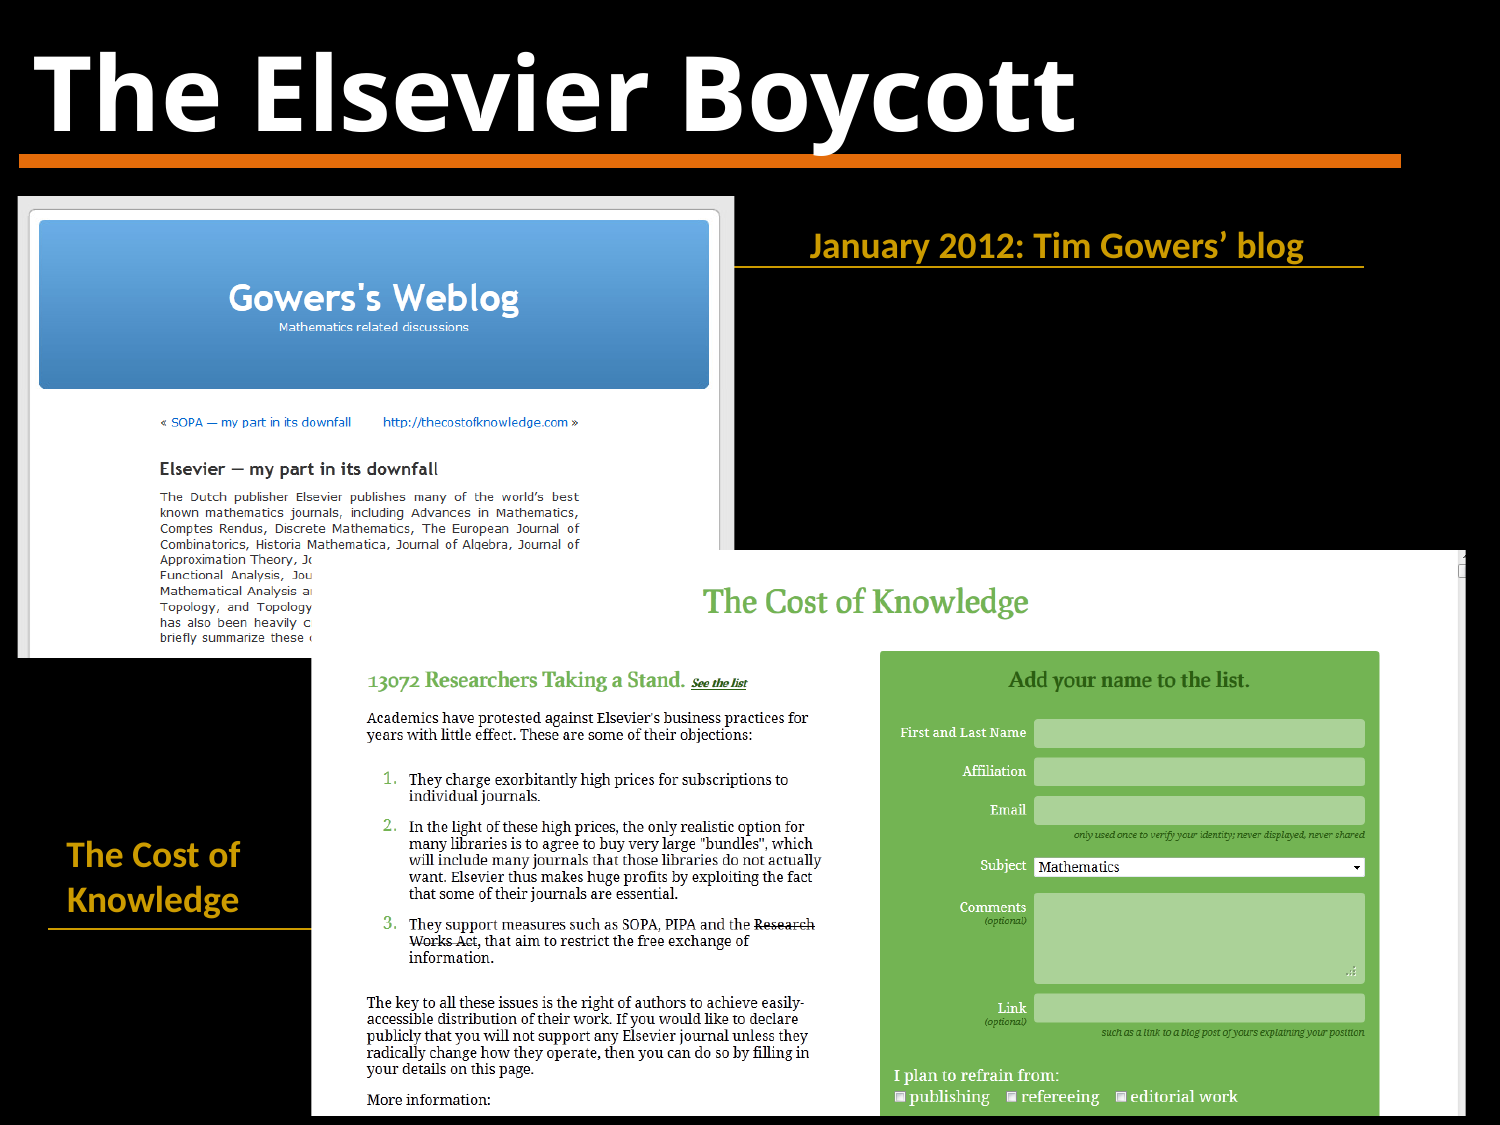

The Elsevier Boycott
January 2012: Tim Gowers’ blog
The Cost of Knowledge